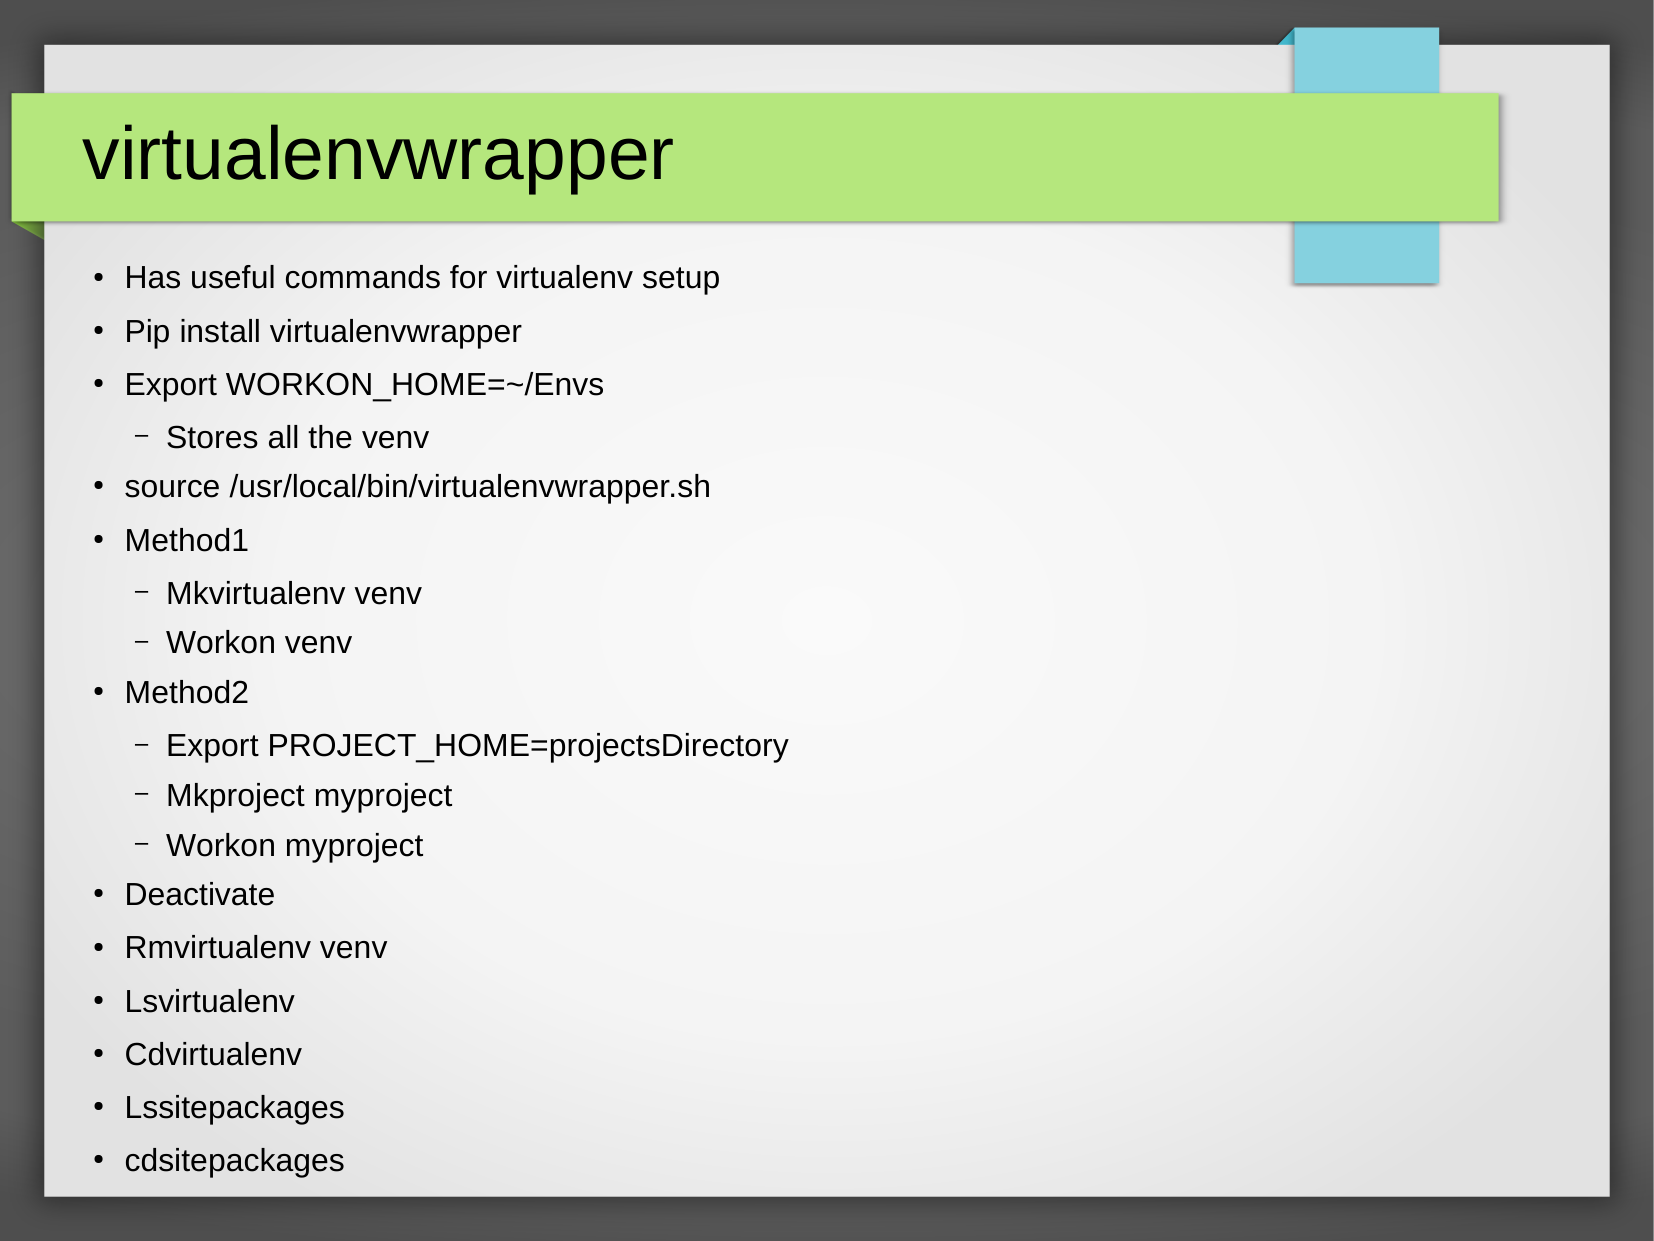

# virtualenvwrapper
Has useful commands for virtualenv setup
Pip install virtualenvwrapper
Export WORKON_HOME=~/Envs
Stores all the venv
source /usr/local/bin/virtualenvwrapper.sh
Method1
Mkvirtualenv venv
Workon venv
Method2
Export PROJECT_HOME=projectsDirectory
Mkproject myproject
Workon myproject
Deactivate
Rmvirtualenv venv
Lsvirtualenv
Cdvirtualenv
Lssitepackages
cdsitepackages